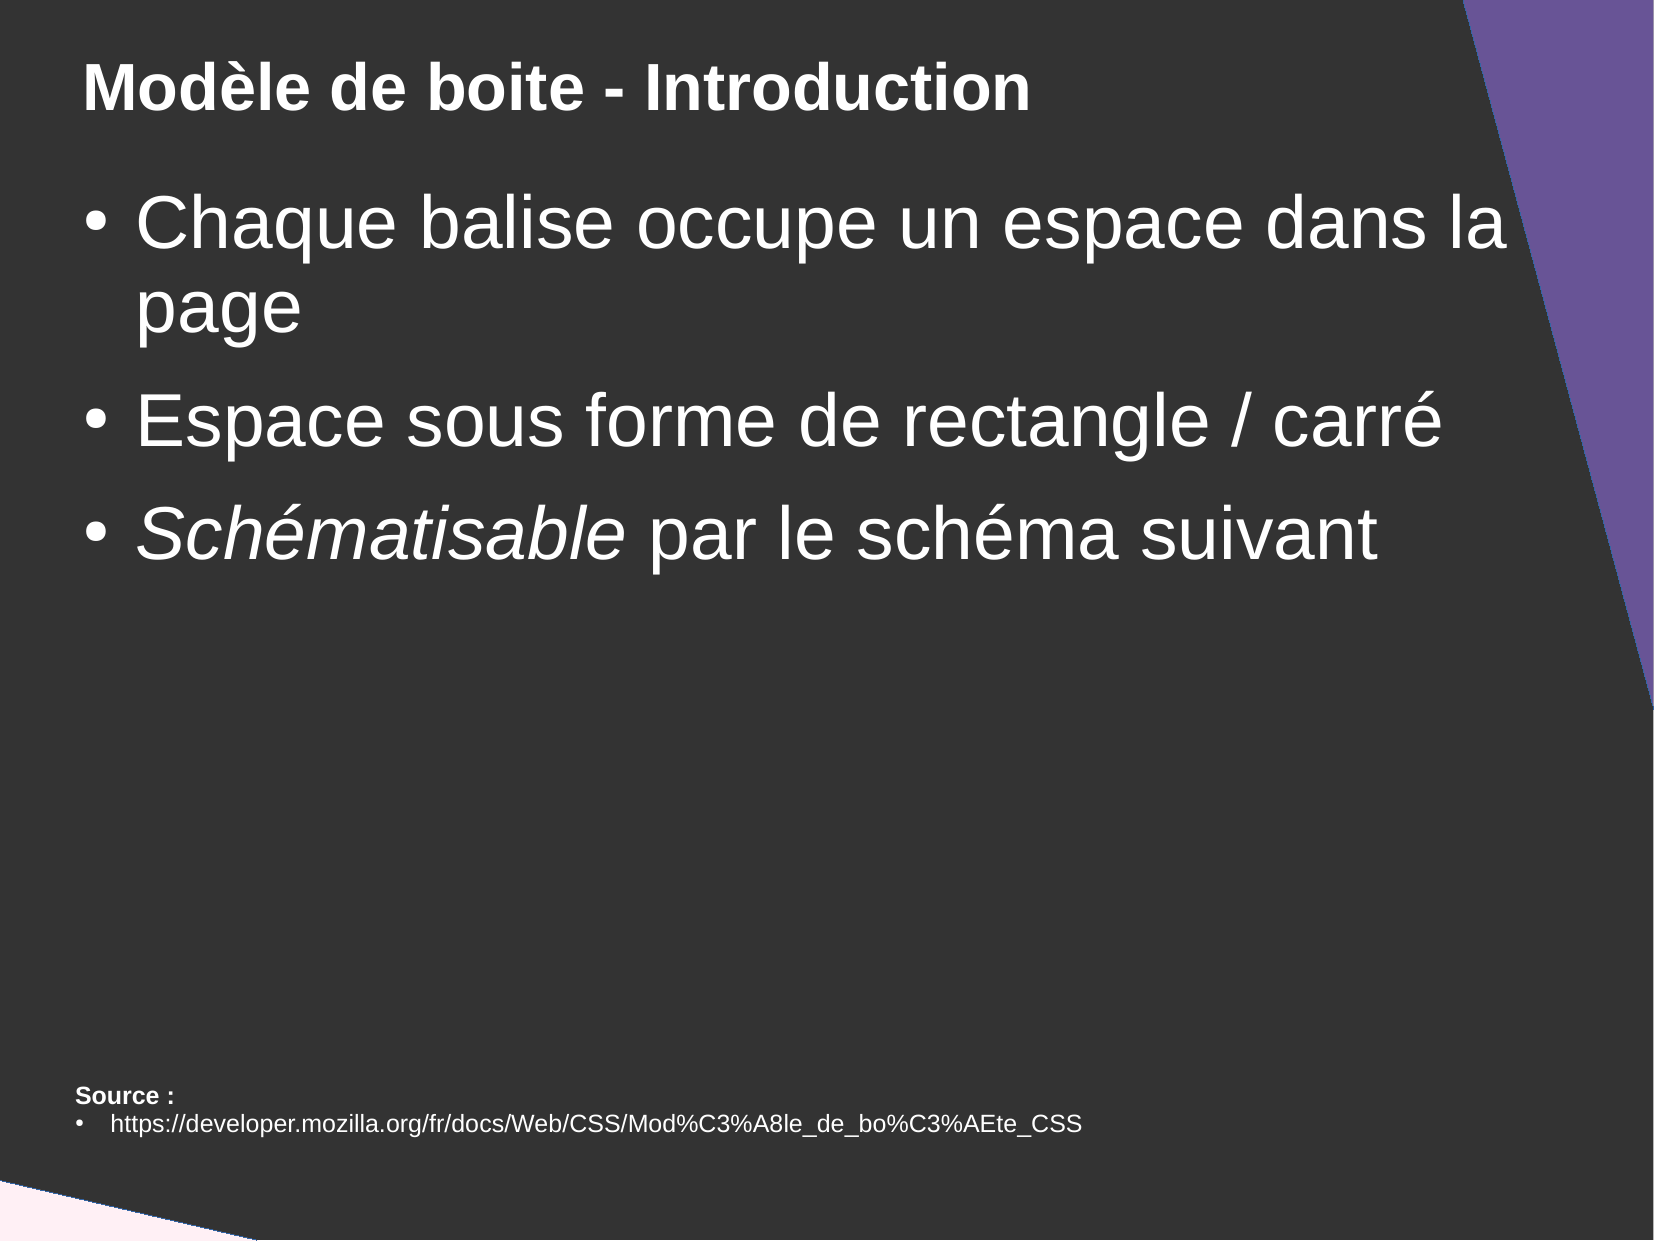

# Modèle de boite - Introduction
Chaque balise occupe un espace dans la page
Espace sous forme de rectangle / carré
Schématisable par le schéma suivant
Source :
https://developer.mozilla.org/fr/docs/Web/CSS/Mod%C3%A8le_de_bo%C3%AEte_CSS